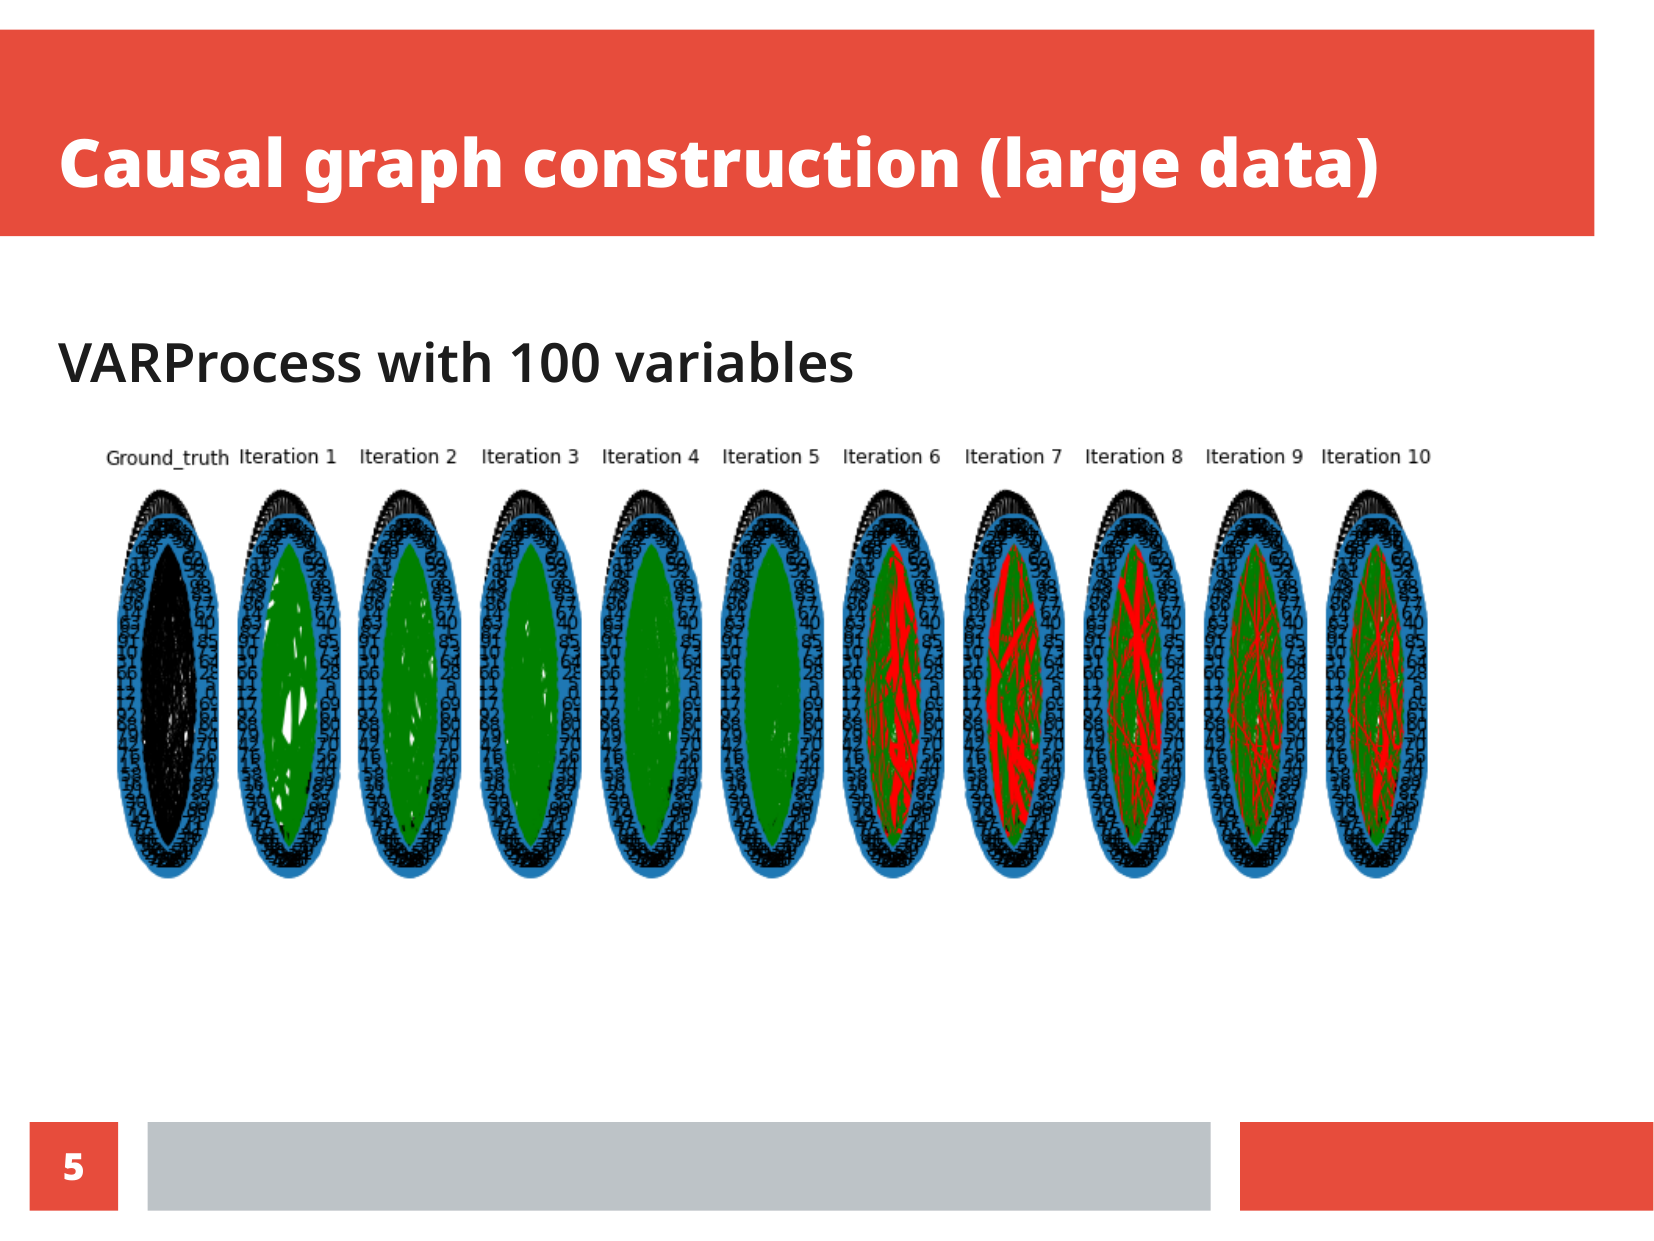

# Causal graph construction (large data)
VARProcess with 100 variables
5